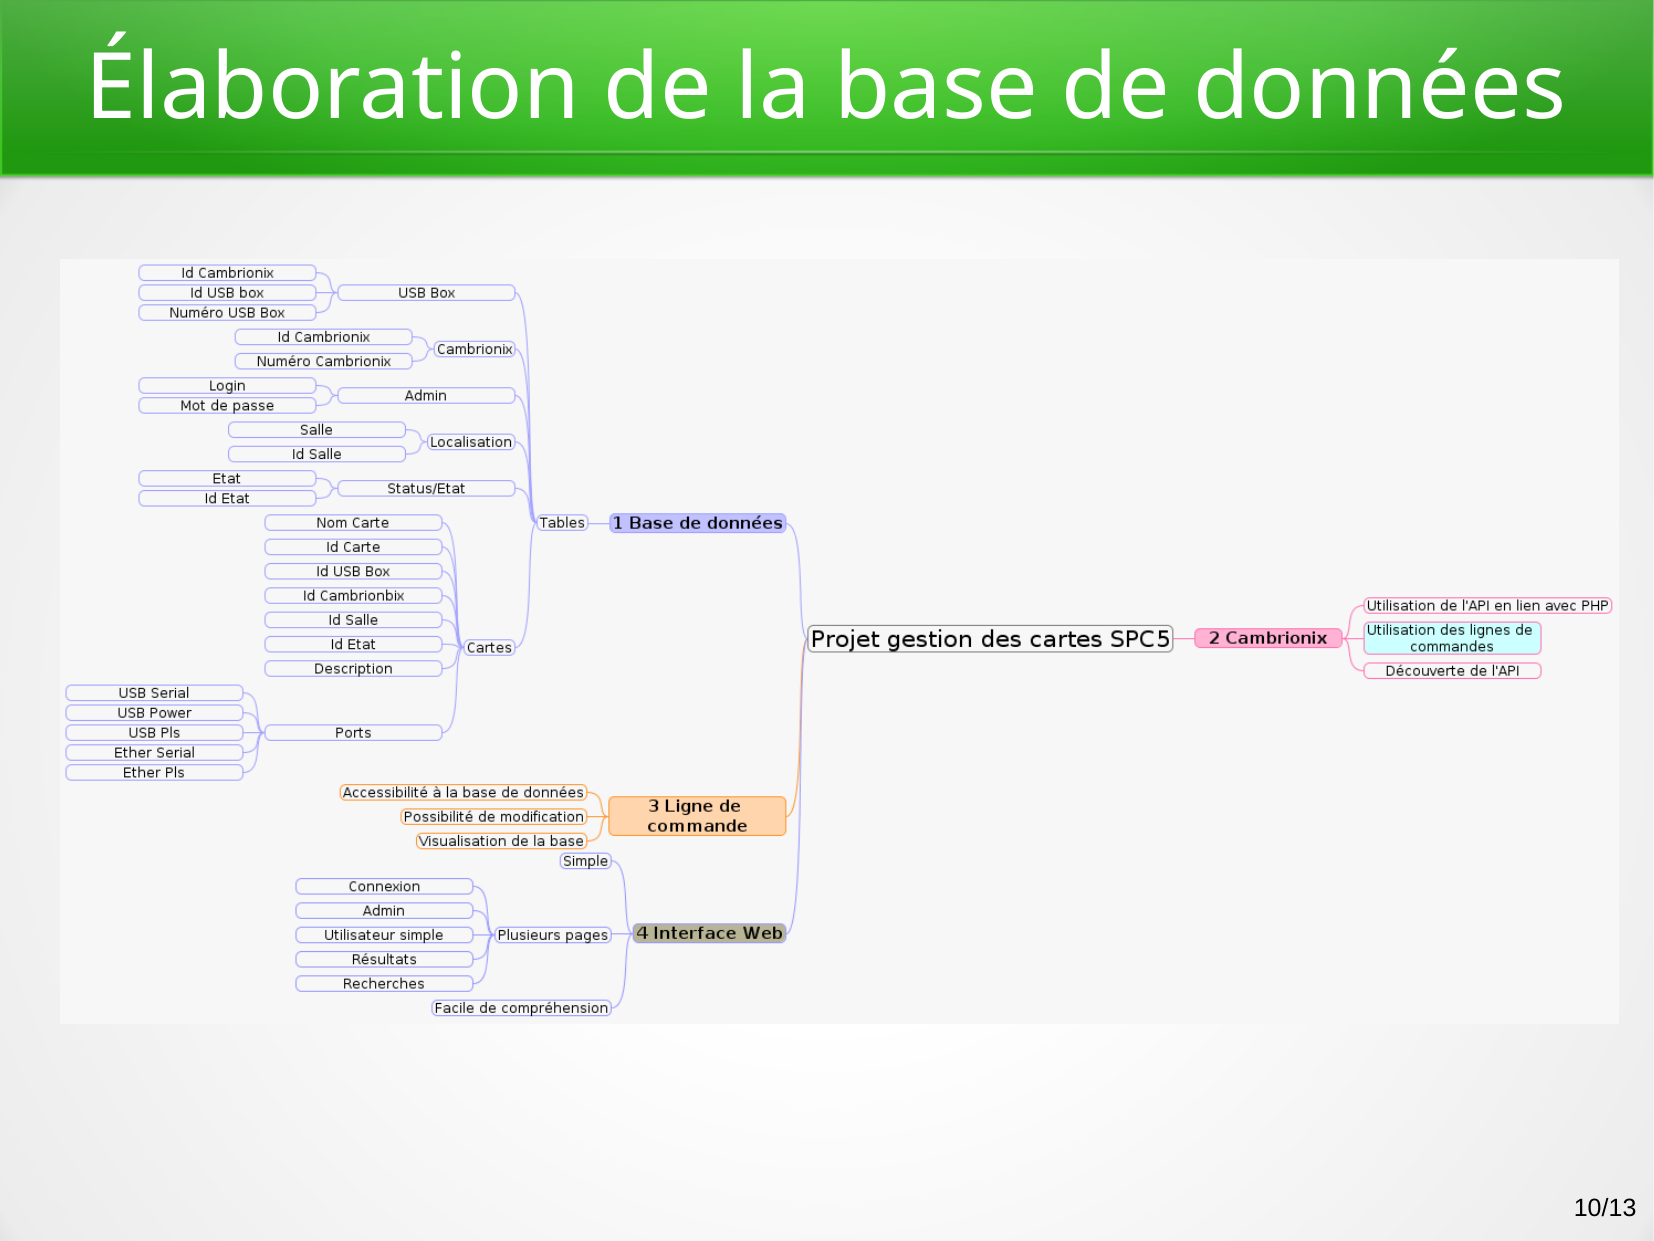

# Élaboration de la base de données
10/13